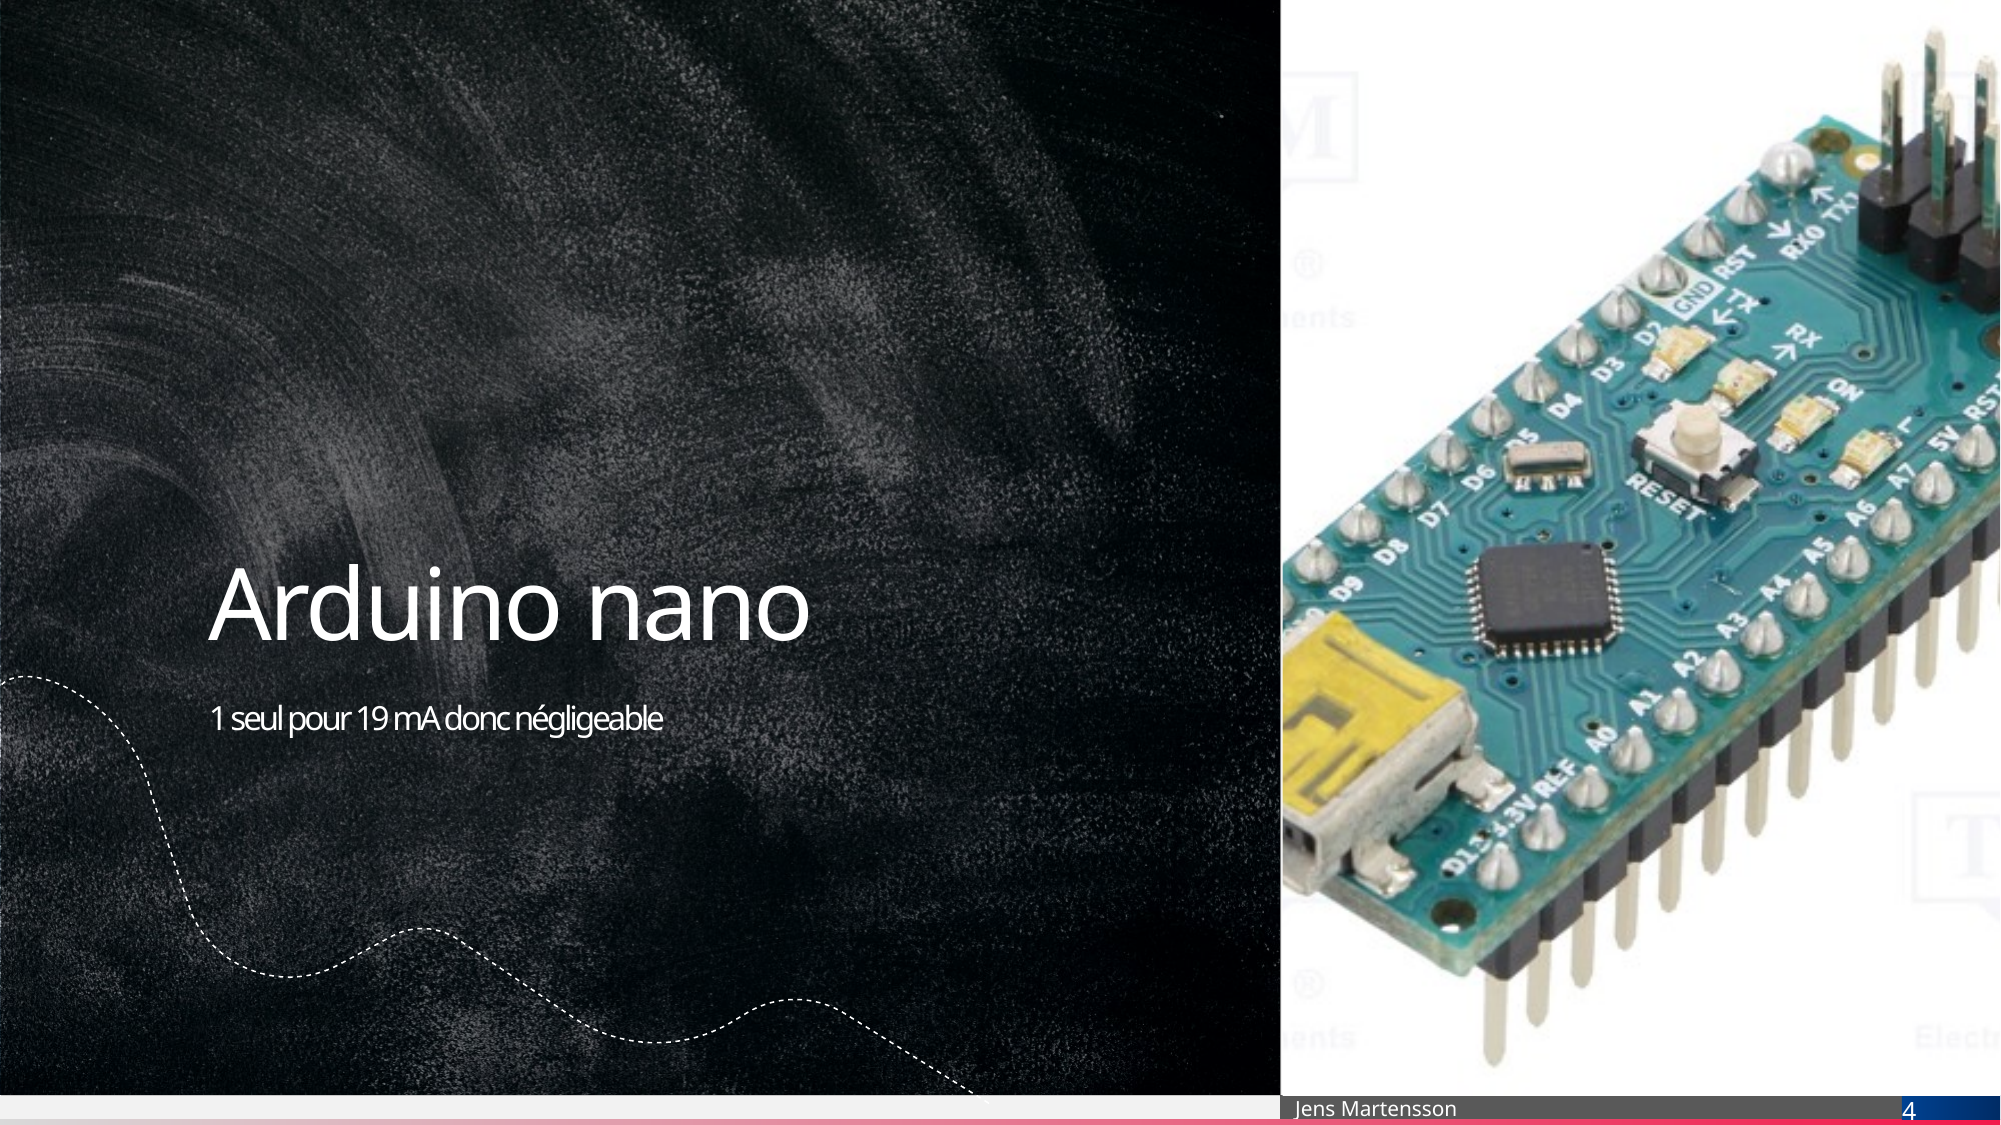

# Arduino nano
1 seul pour 19 mA donc négligeable